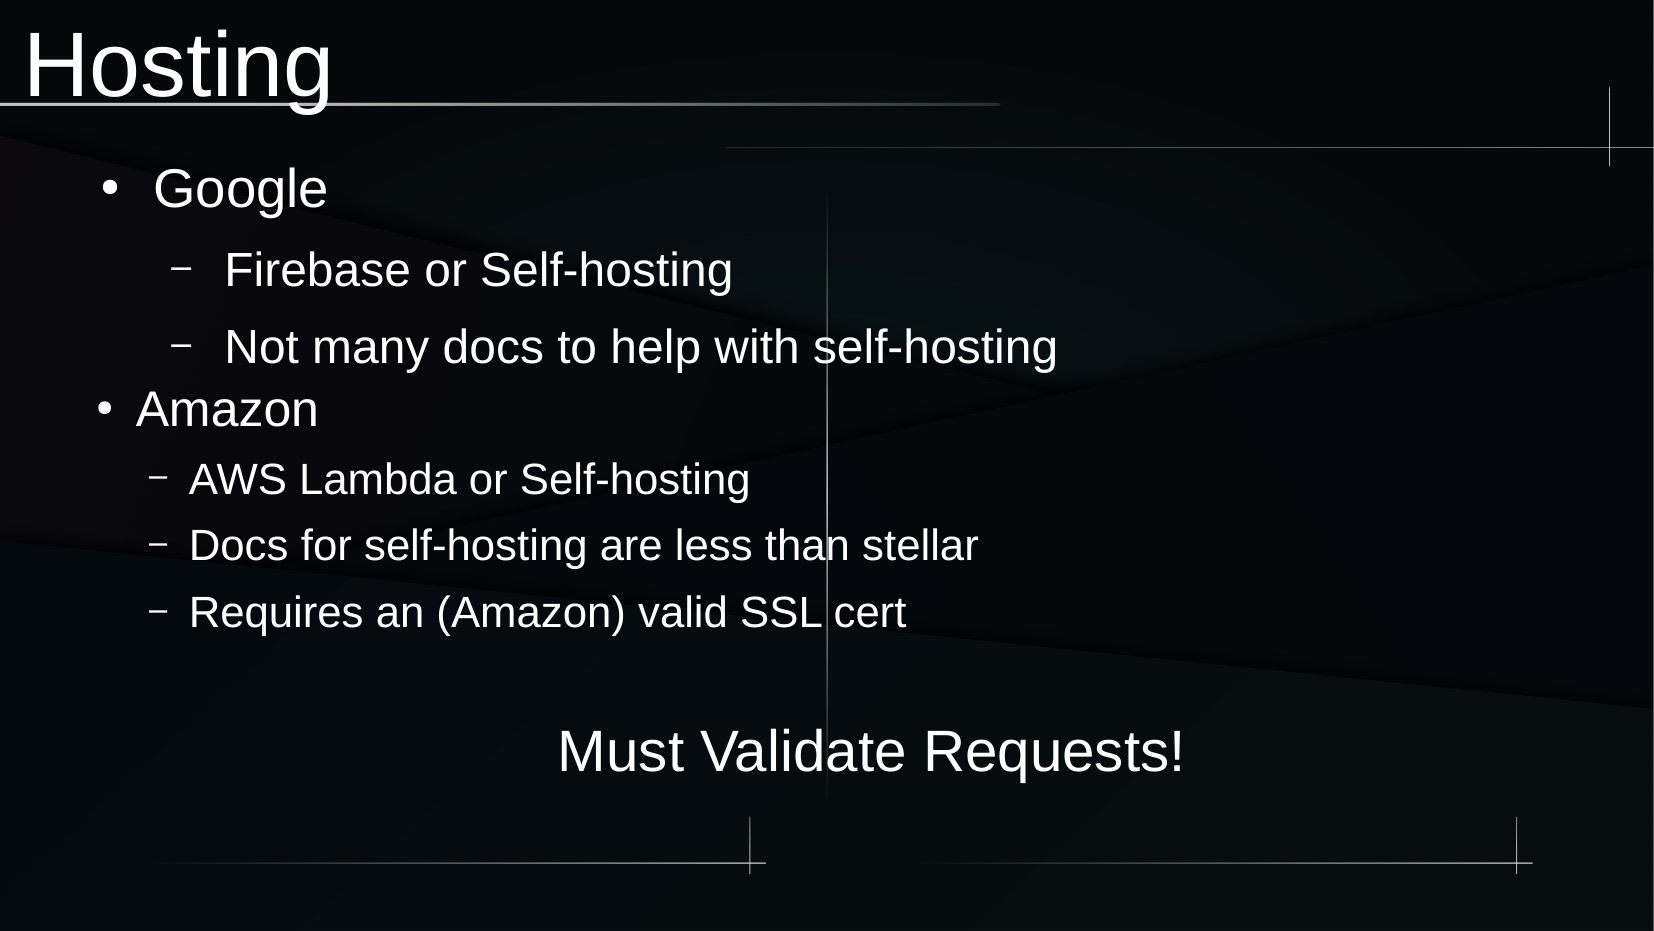

# Hosting
Google
Firebase or Self-hosting
Not many docs to help with self-hosting
Amazon
AWS Lambda or Self-hosting
Docs for self-hosting are less than stellar
Requires an (Amazon) valid SSL cert
Must Validate Requests!